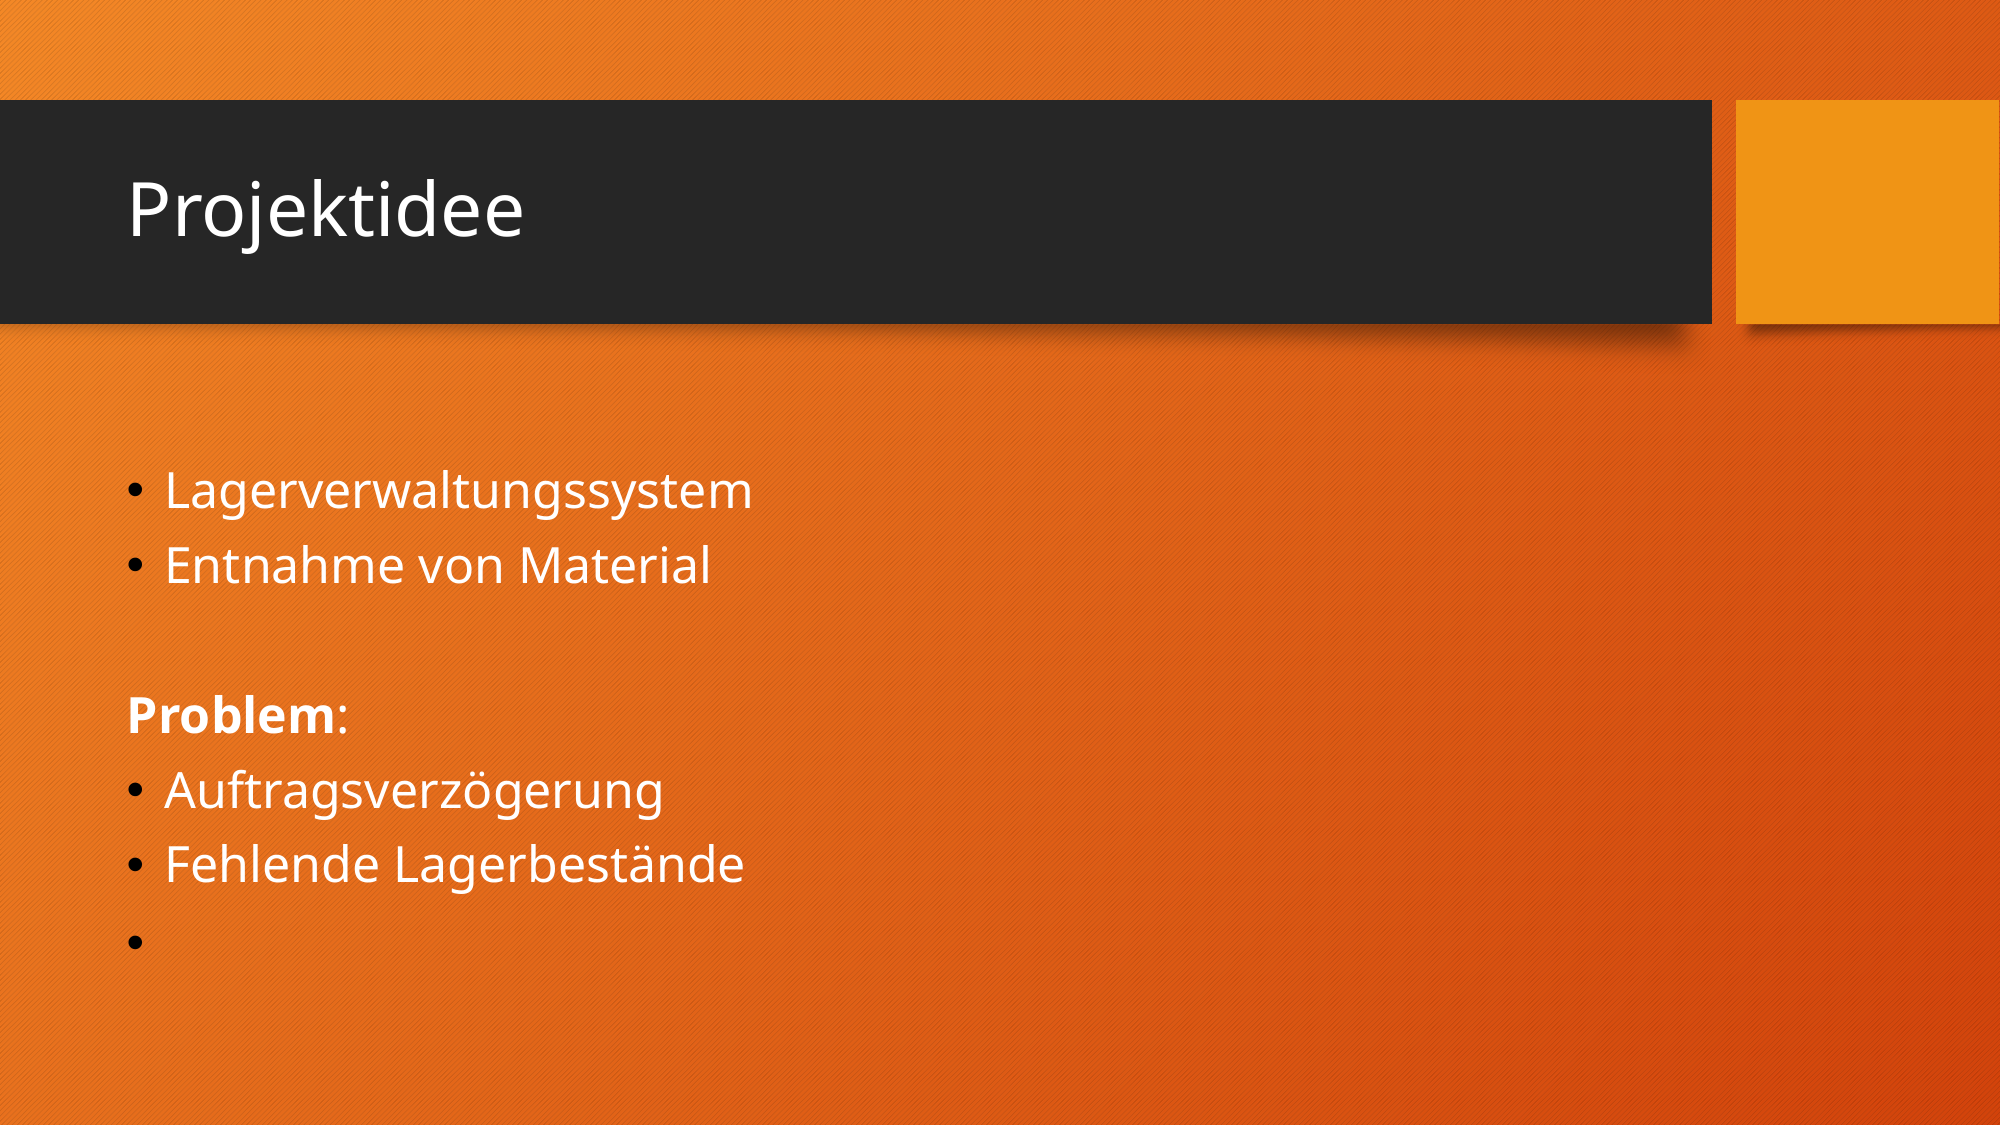

# Projektidee
Lagerverwaltungssystem
Entnahme von Material
Problem:
Auftragsverzögerung
Fehlende Lagerbestände